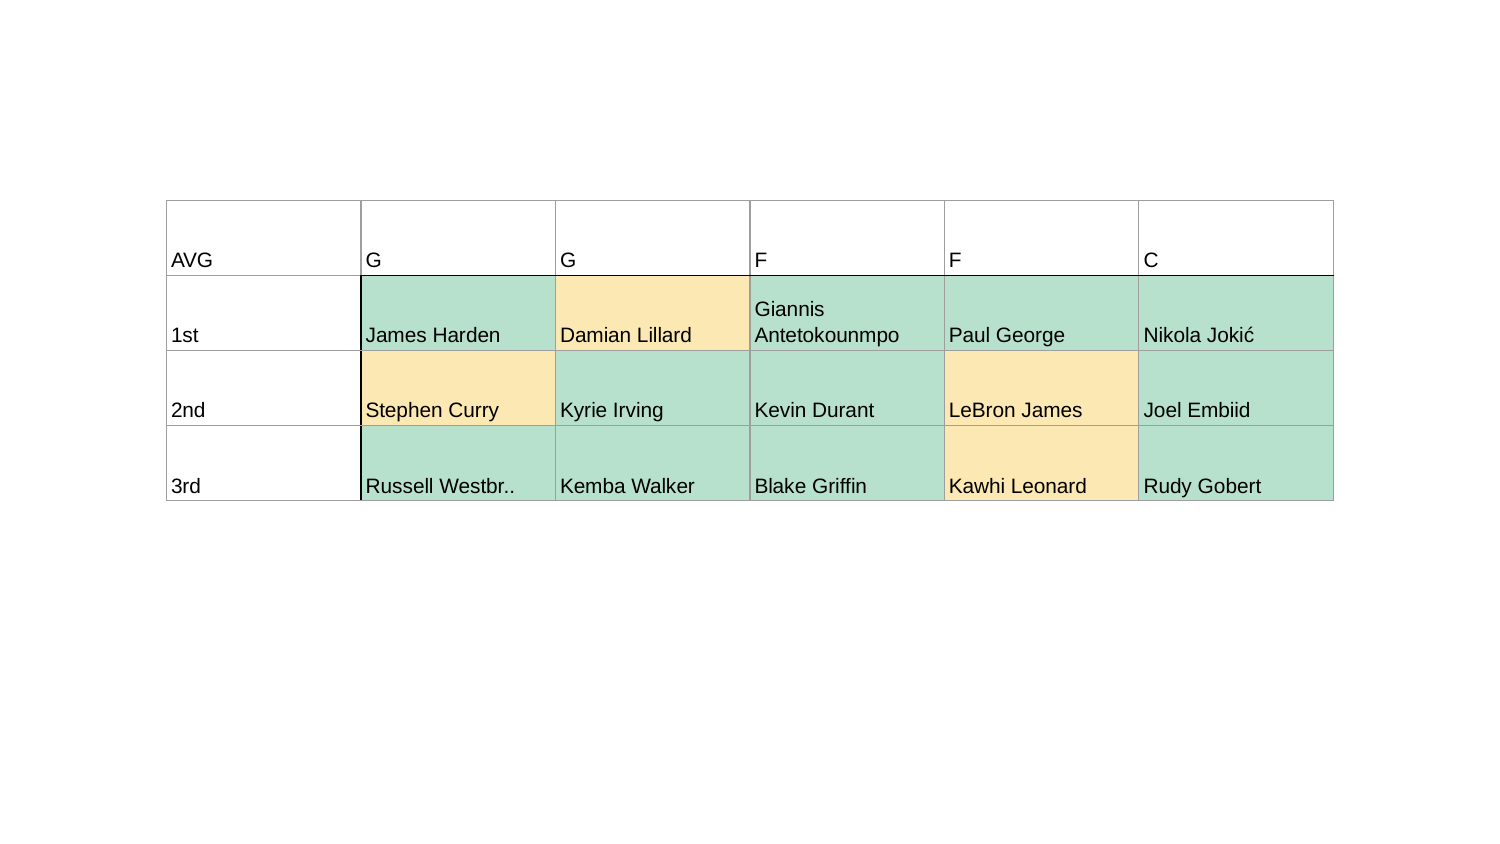

| AVG | G | G | F | F | C |
| --- | --- | --- | --- | --- | --- |
| 1st | James Harden | Damian Lillard | Giannis Antetokounmpo | Paul George | Nikola Jokić |
| 2nd | Stephen Curry | Kyrie Irving | Kevin Durant | LeBron James | Joel Embiid |
| 3rd | Russell Westbr.. | Kemba Walker | Blake Griffin | Kawhi Leonard | Rudy Gobert |